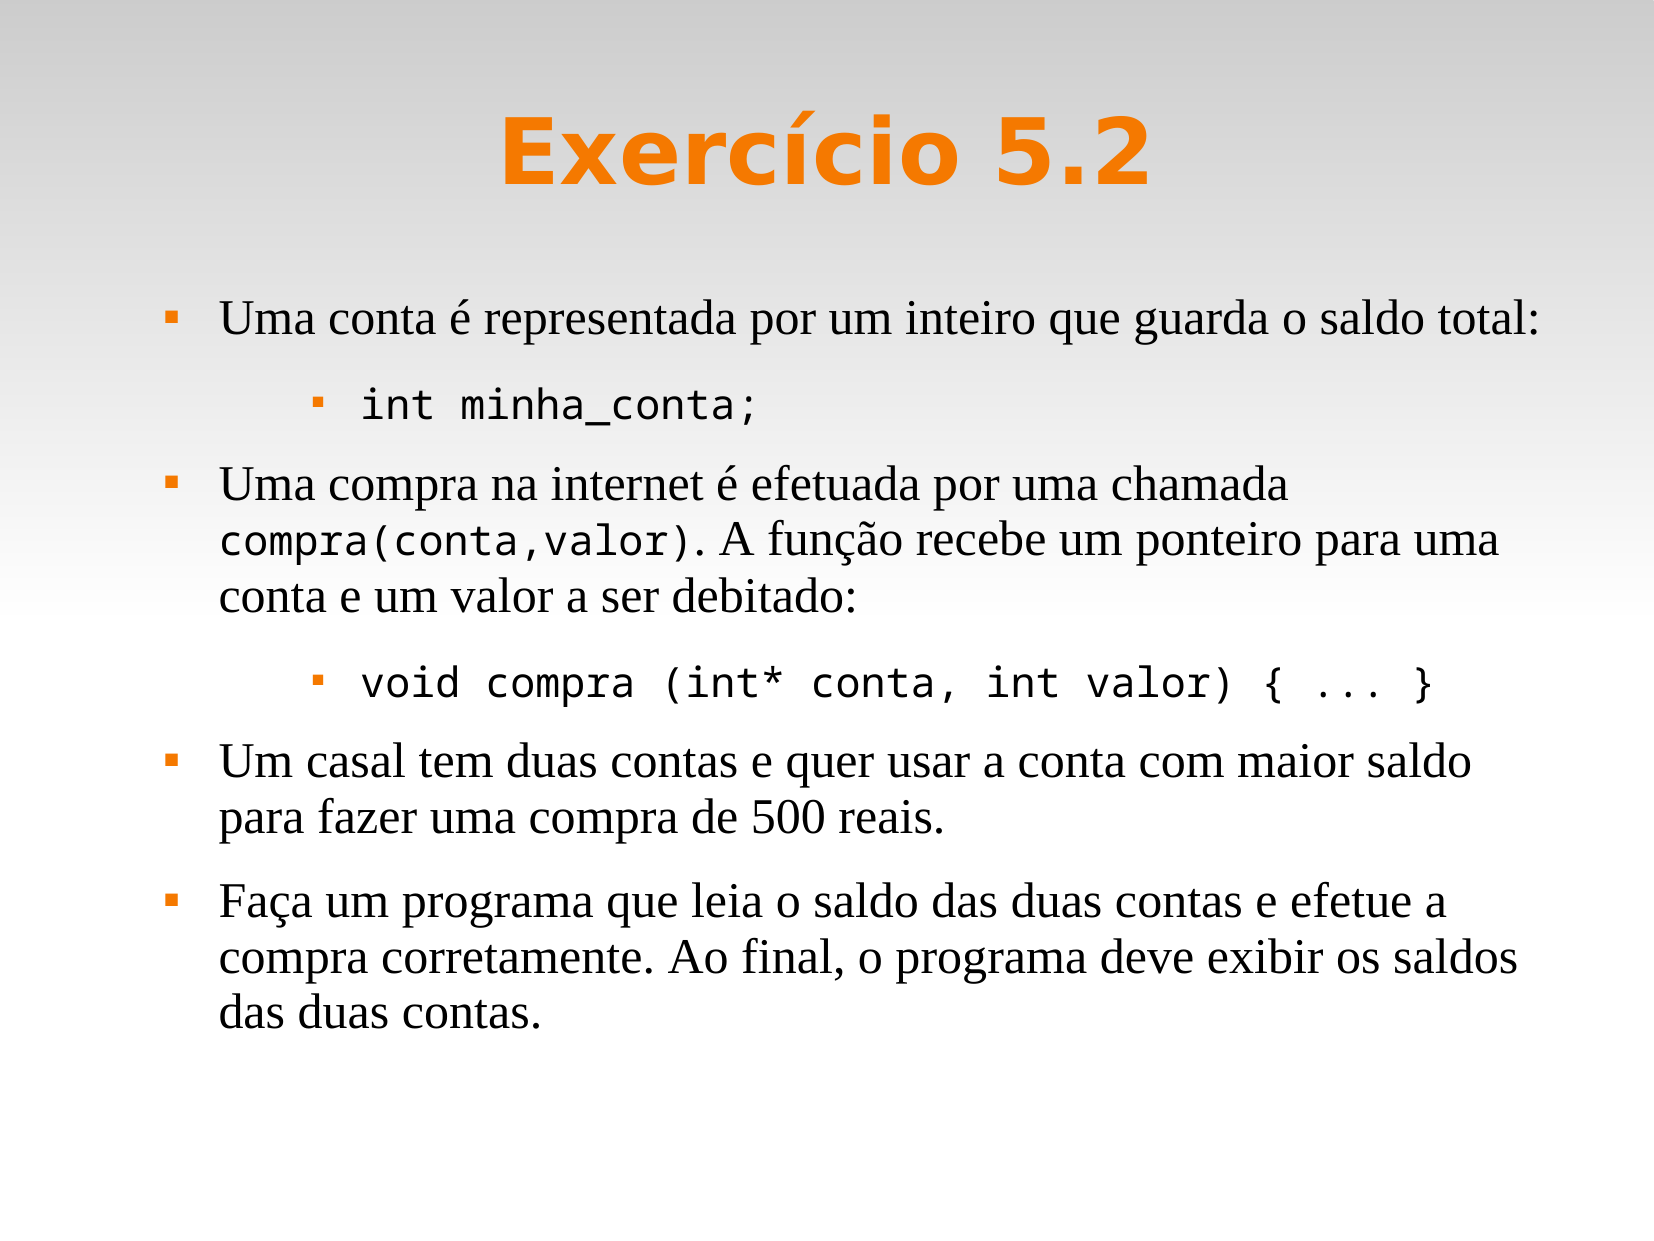

# Exercício 5.2
Uma conta é representada por um inteiro que guarda o saldo total:
int minha_conta;
Uma compra na internet é efetuada por uma chamada compra(conta,valor). A função recebe um ponteiro para uma conta e um valor a ser debitado:
void compra (int* conta, int valor) { ... }
Um casal tem duas contas e quer usar a conta com maior saldo para fazer uma compra de 500 reais.
Faça um programa que leia o saldo das duas contas e efetue a compra corretamente. Ao final, o programa deve exibir os saldos das duas contas.